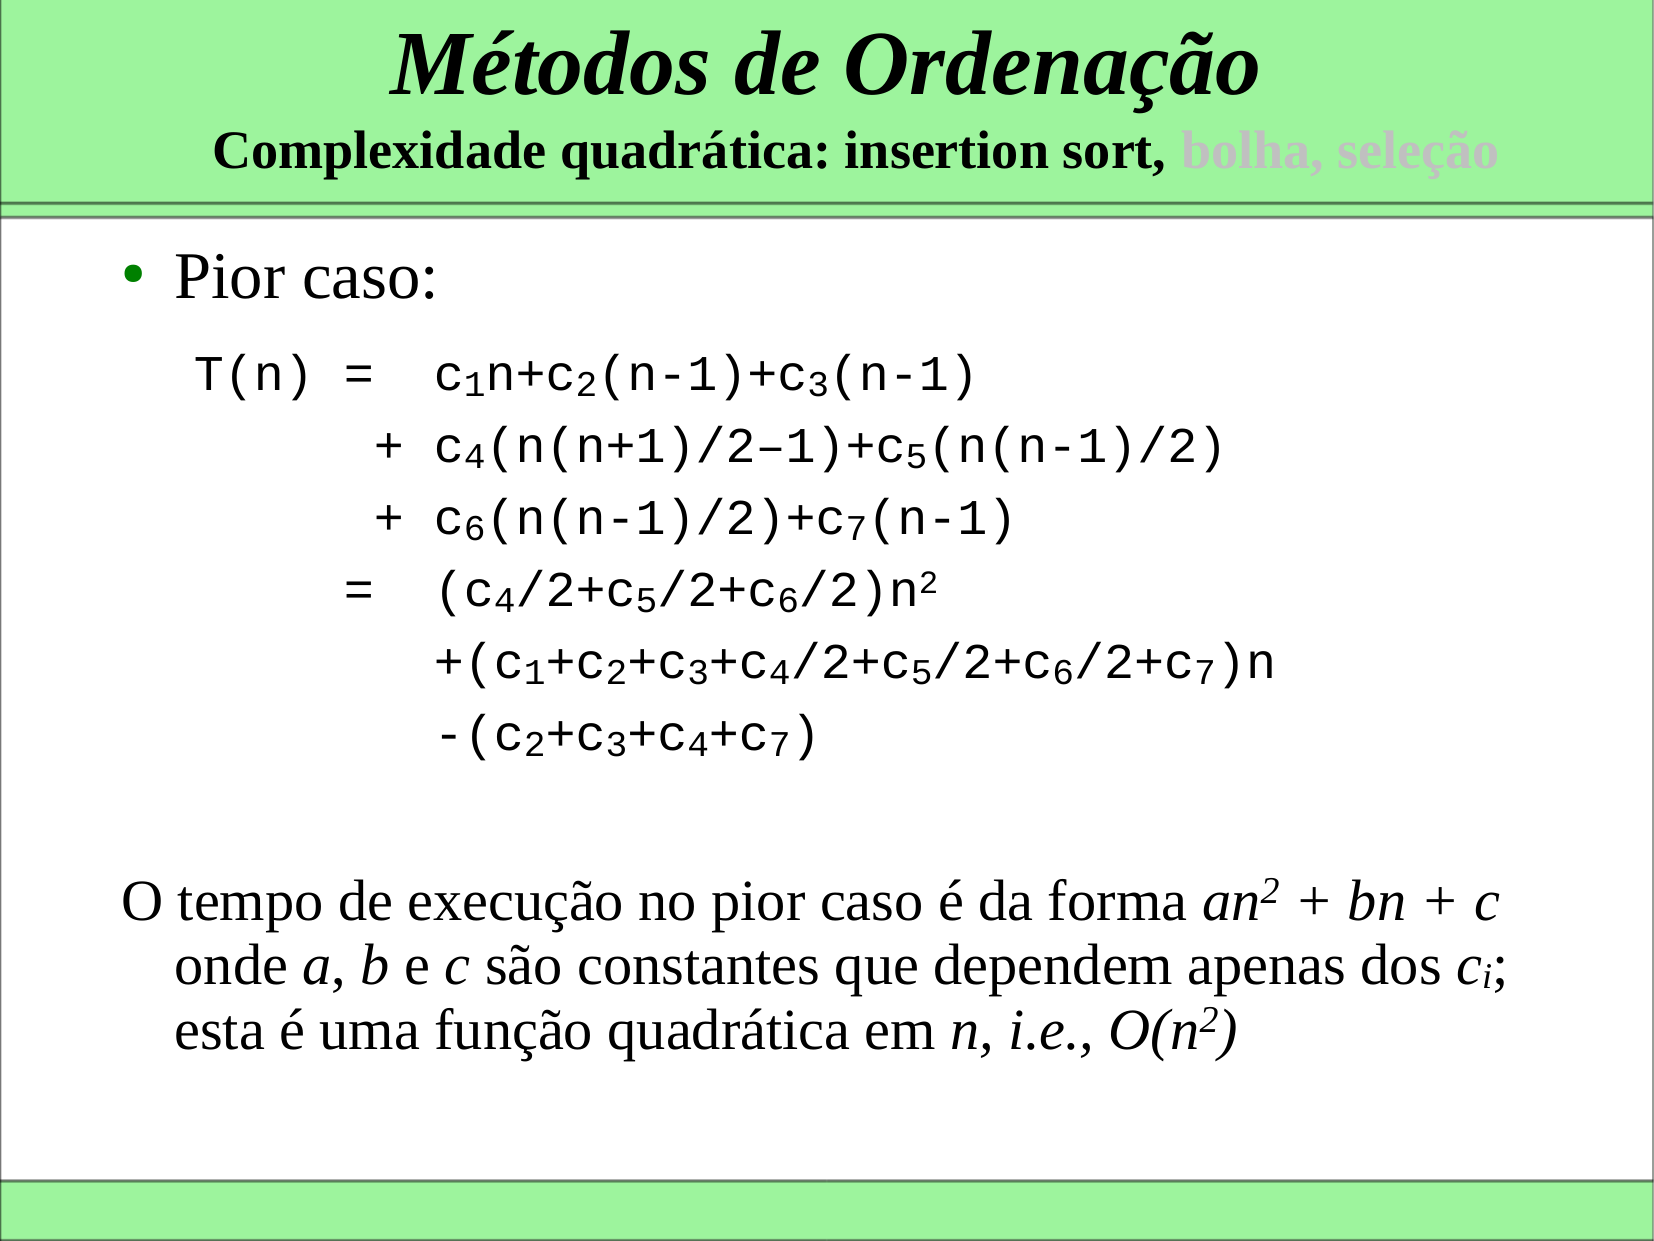

# Métodos de Ordenação
Complexidade quadrática: insertion sort, bolha, seleção
Pior caso:
 T(n) = c1n+c2(n-1)+c3(n-1)
 + c4(n(n+1)/2–1)+c5(n(n-1)/2)
 + c6(n(n-1)/2)+c7(n-1)
 = (c4/2+c5/2+c6/2)n2
 +(c1+c2+c3+c4/2+c5/2+c6/2+c7)n
 -(c2+c3+c4+c7)
O tempo de execução no pior caso é da forma an2 + bn + c onde a, b e c são constantes que dependem apenas dos ci; esta é uma função quadrática em n, i.e., O(n2)